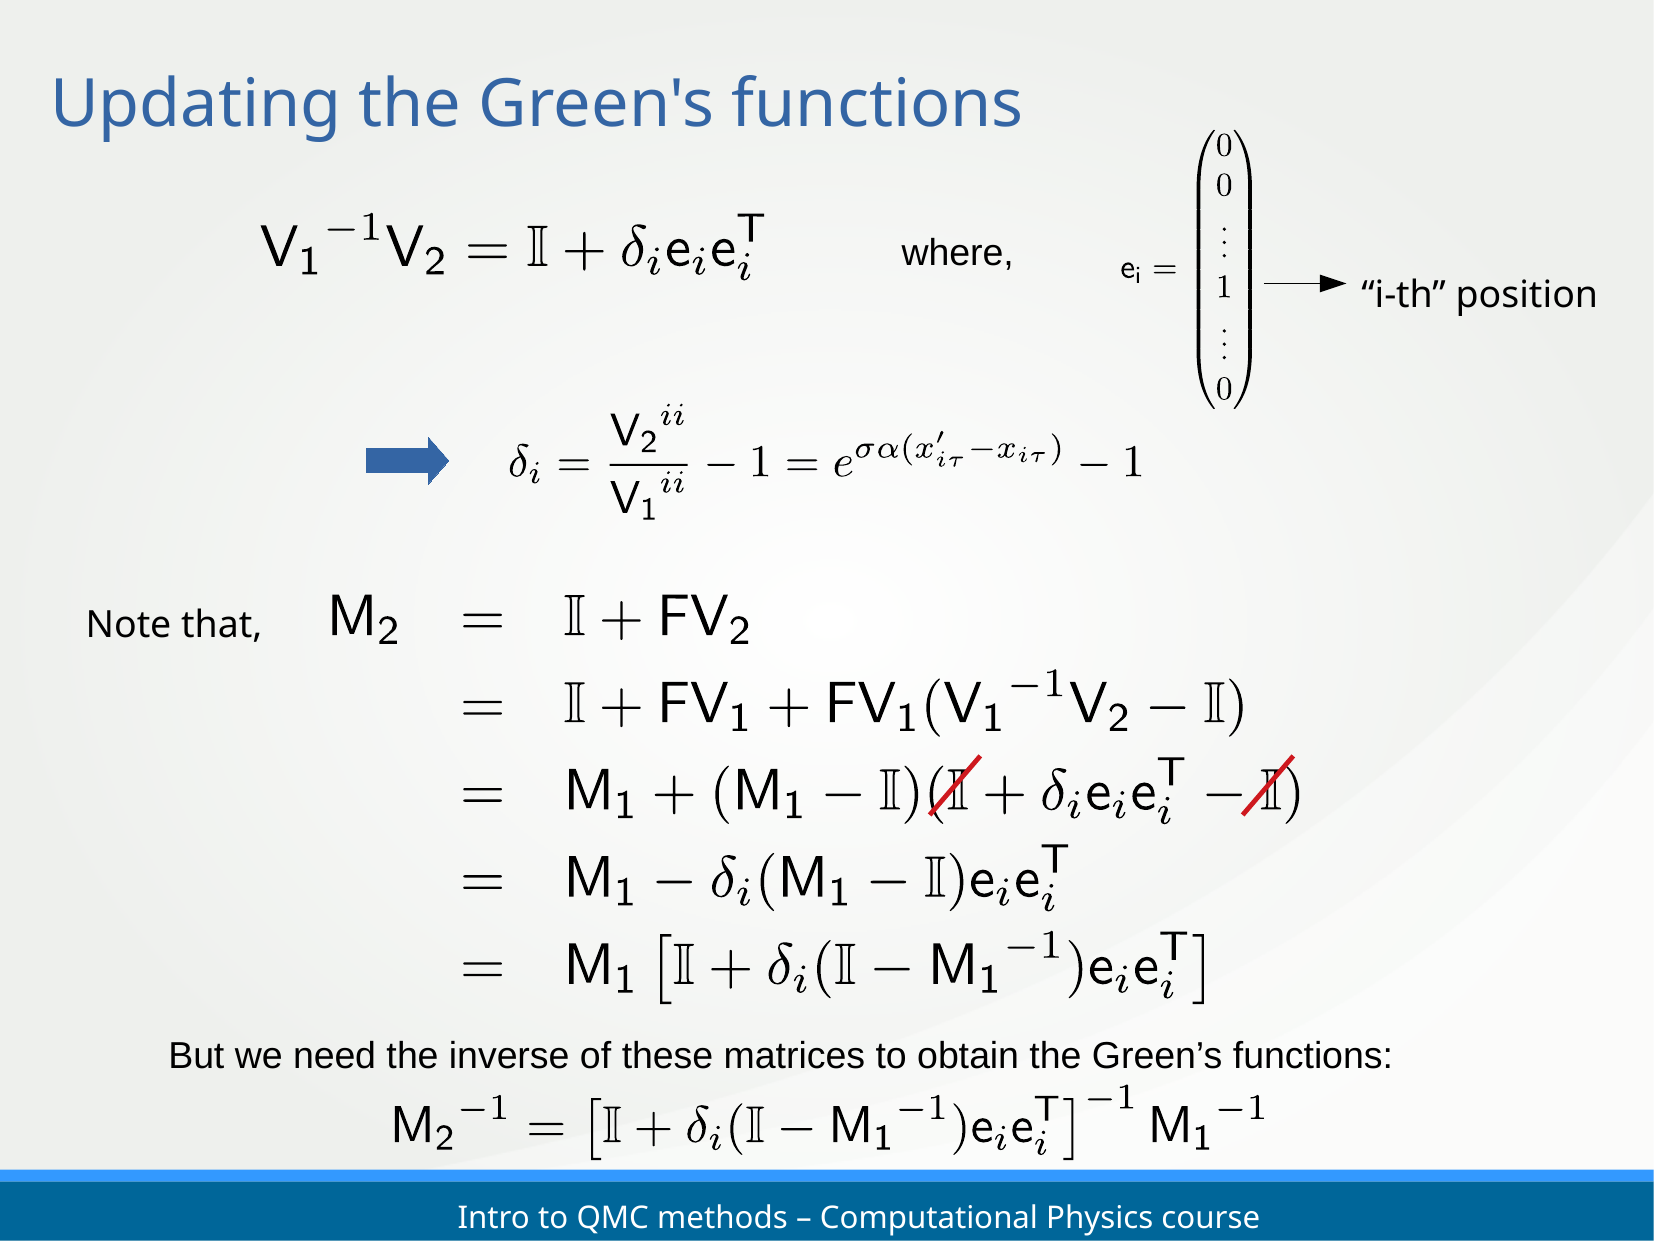

Updating the Green's functions
where,
“i-th” position
Note that,
But we need the inverse of these matrices to obtain the Green’s functions: